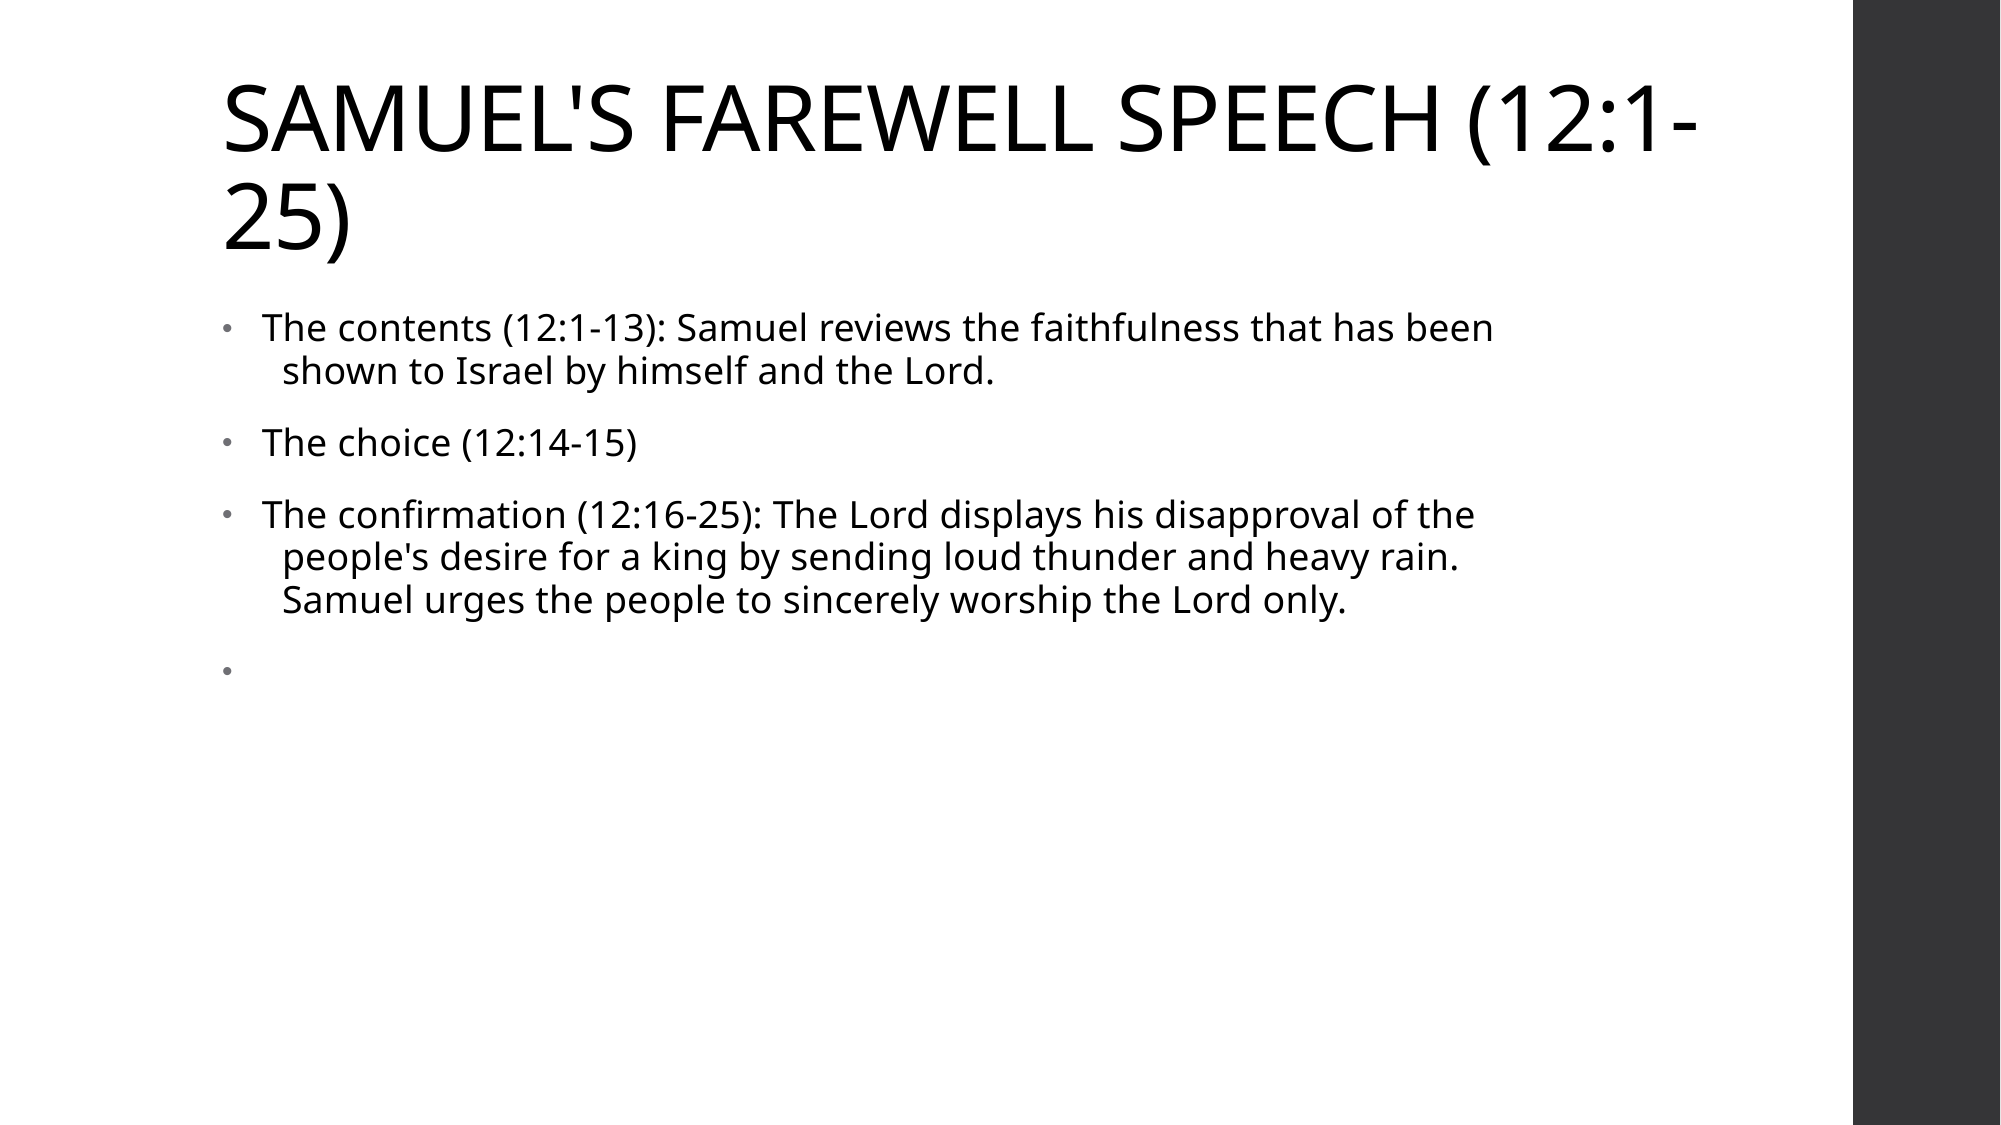

# SAMUEL'S FAREWELL SPEECH (12:1-25)
 The contents (12:1-13): Samuel reviews the faithfulness that has been shown to Israel by himself and the Lord.
 The choice (12:14-15)
 The confirmation (12:16-25): The Lord displays his disapproval of the people's desire for a king by sending loud thunder and heavy rain. Samuel urges the people to sincerely worship the Lord only.